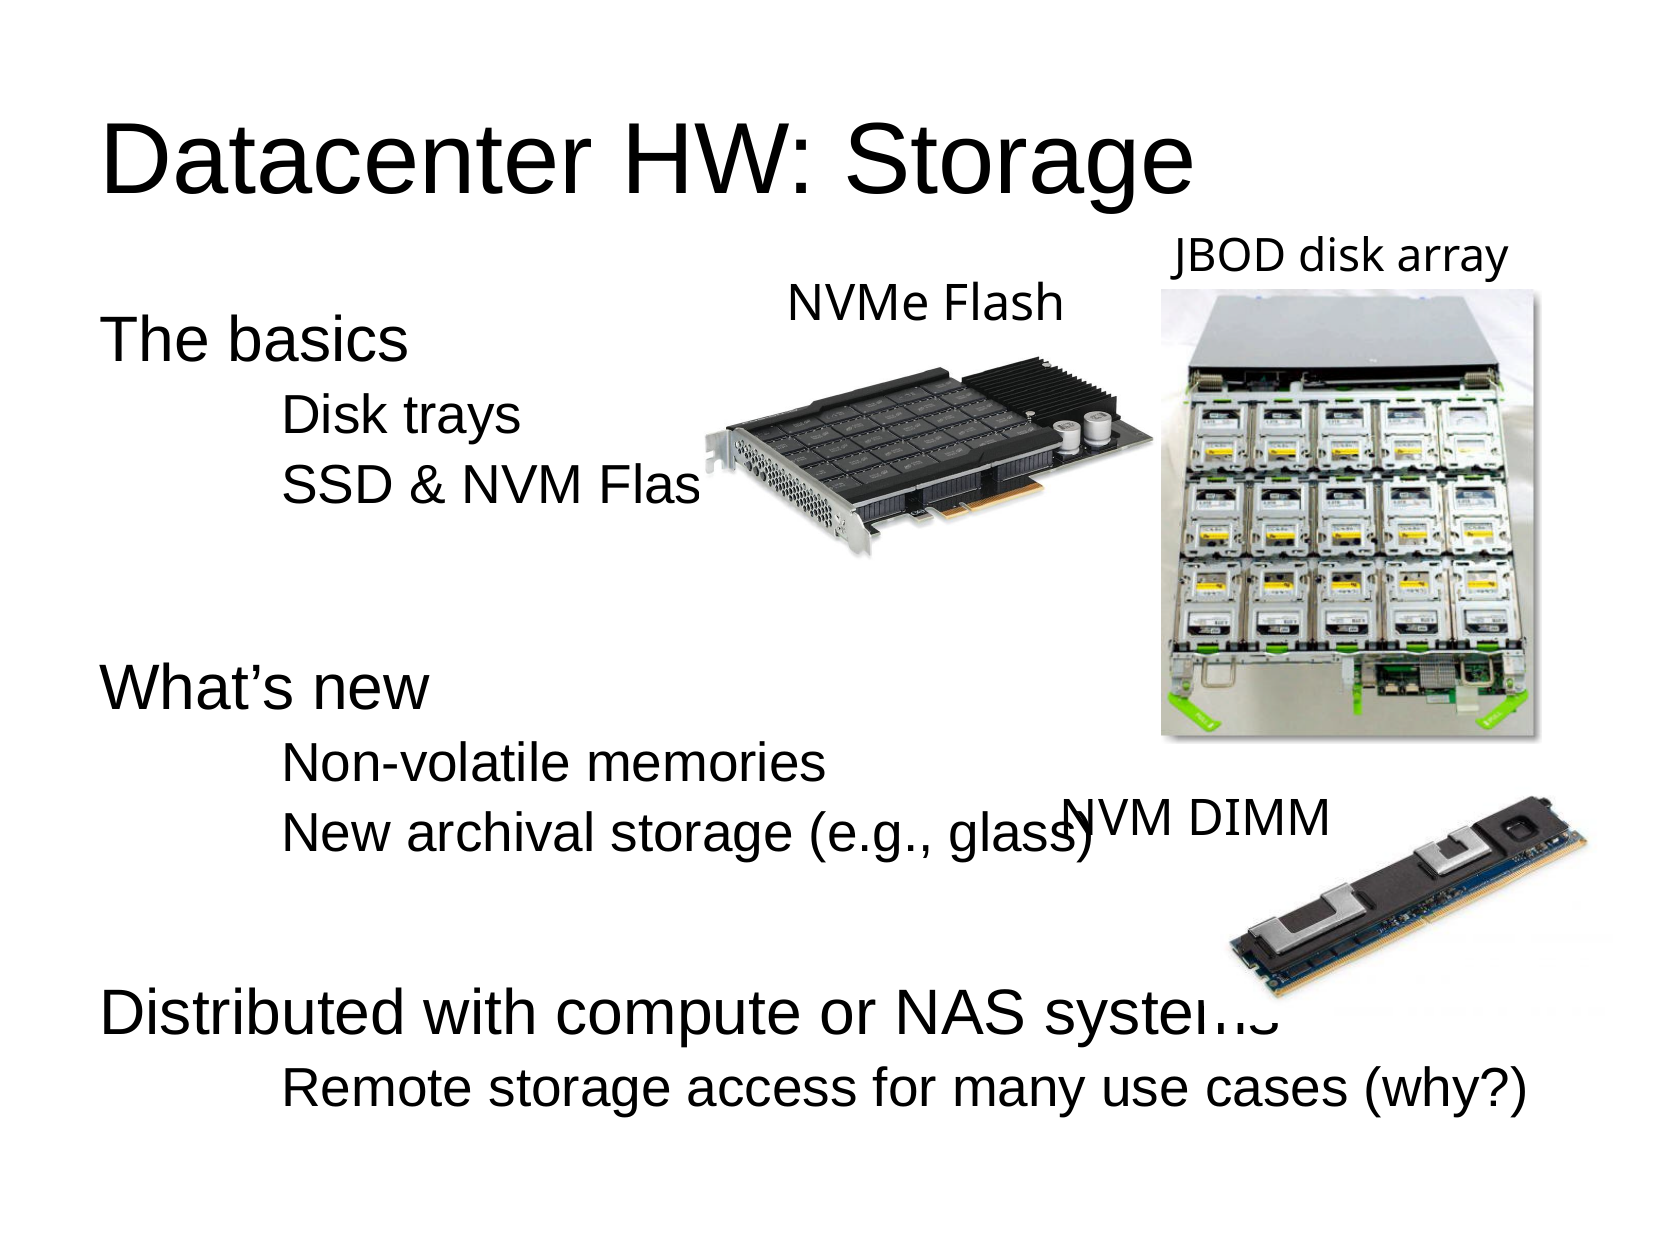

# Datacenter HW: Storage
JBOD disk array
NVMe Flash
The basics
Disk trays
SSD & NVM Flash
What’s new
Non-volatile memories
New archival storage (e.g., glass)
Distributed with compute or NAS systems
Remote storage access for many use cases (why?)
NVM DIMM